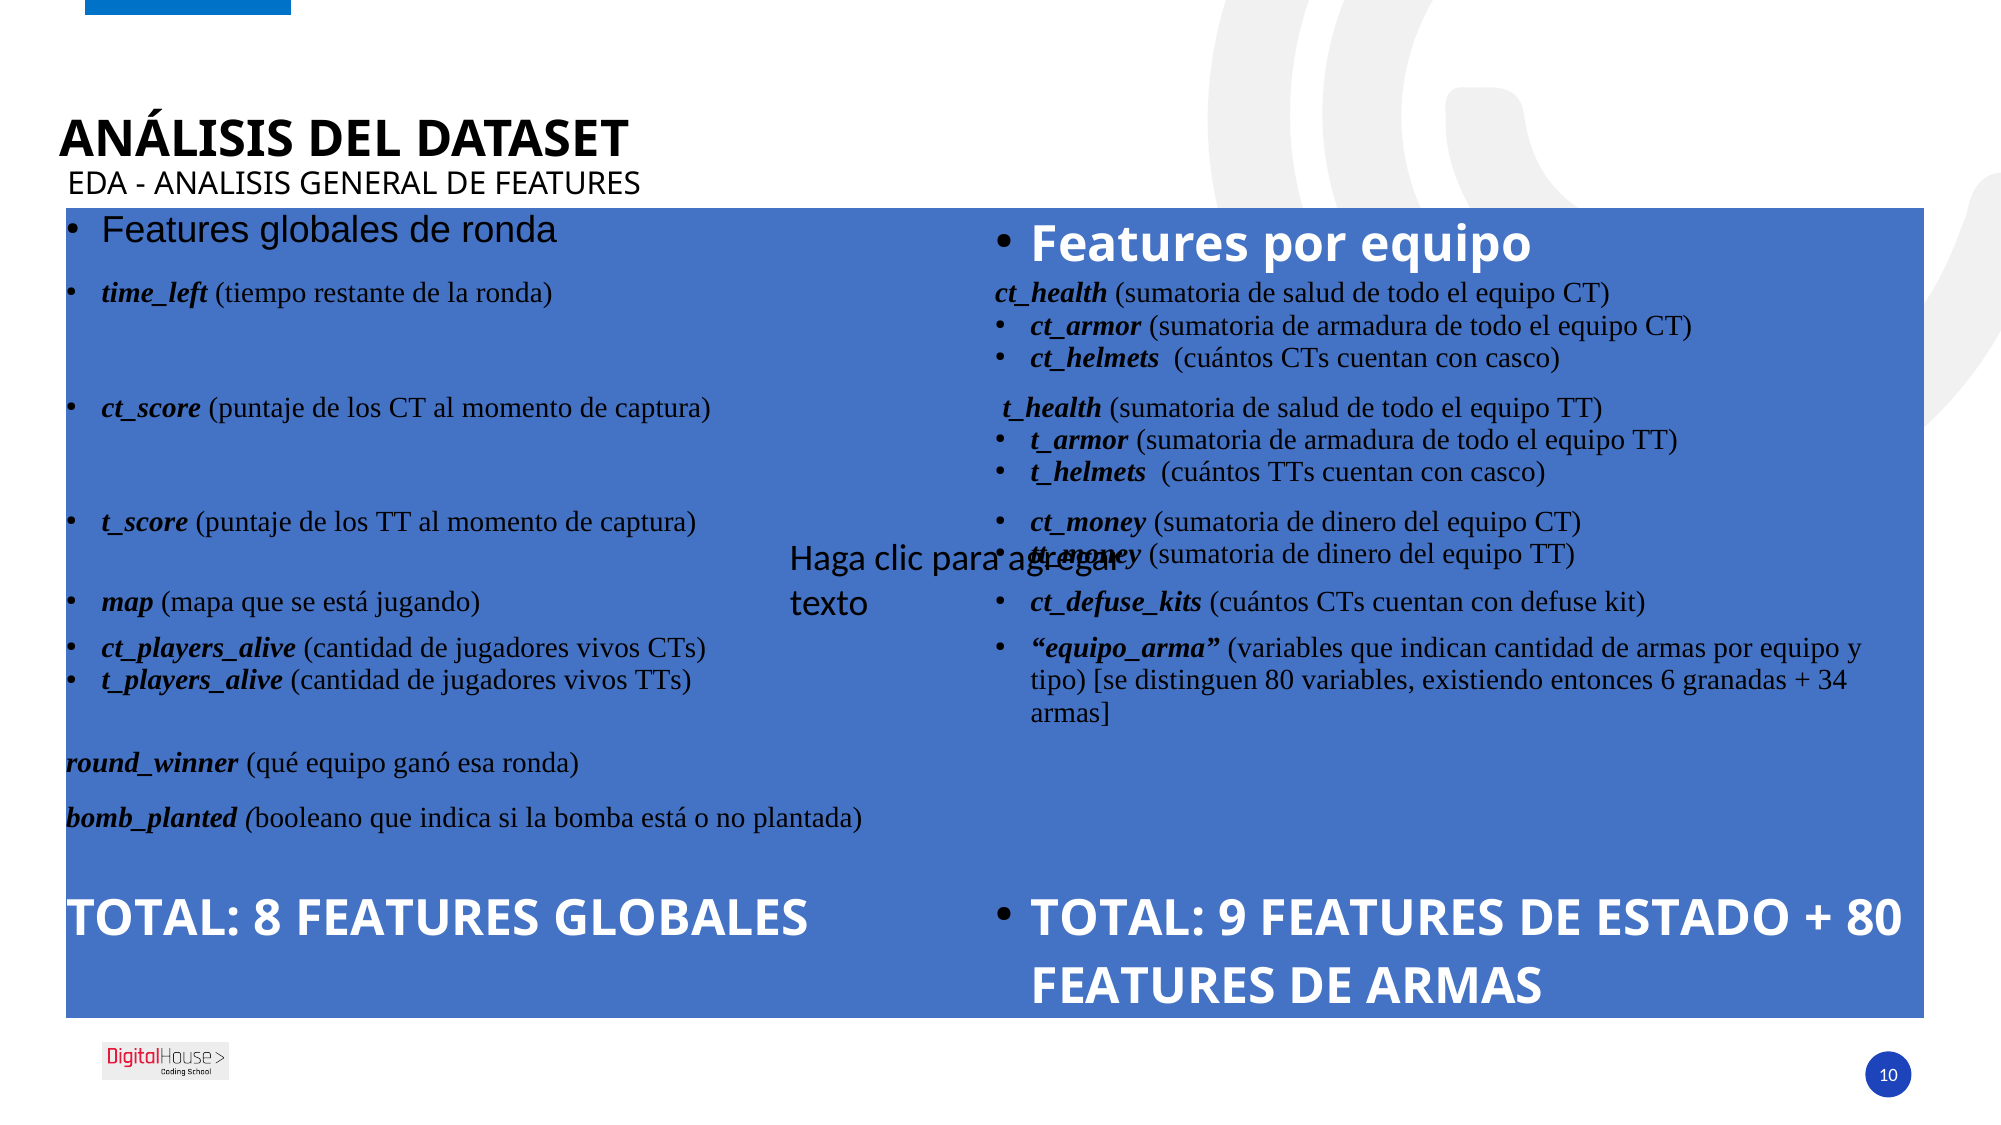

# ANÁLISIS DEL DATASeT  eda - ANALISIS general DE FEATURES
| Features globales de ronda | Features por equipo |
| --- | --- |
| time\_left (tiempo restante de la ronda) | ct\_health (sumatoria de salud de todo el equipo CT) ct\_armor (sumatoria de armadura de todo el equipo CT) ct\_helmets (cuántos CTs cuentan con casco) |
| ct\_score (puntaje de los CT al momento de captura) | t\_health (sumatoria de salud de todo el equipo TT) t\_armor (sumatoria de armadura de todo el equipo TT) t\_helmets (cuántos TTs cuentan con casco) |
| t\_score (puntaje de los TT al momento de captura) | ct\_money (sumatoria de dinero del equipo CT) tt\_money (sumatoria de dinero del equipo TT) |
| map (mapa que se está jugando) | ct\_defuse\_kits (cuántos CTs cuentan con defuse kit) |
| ct\_players\_alive (cantidad de jugadores vivos CTs) t\_players\_alive (cantidad de jugadores vivos TTs) | “equipo\_arma” (variables que indican cantidad de armas por equipo y tipo) [se distinguen 80 variables, existiendo entonces 6 granadas + 34 armas] |
| round\_winner (qué equipo ganó esa ronda) | |
| bomb\_planted (booleano que indica si la bomba está o no plantada) | |
| TOTAL: 8 FEATURES GLOBALES | TOTAL: 9 FEATURES DE ESTADO + 80 FEATURES DE ARMAS |
Haga clic para agregar texto